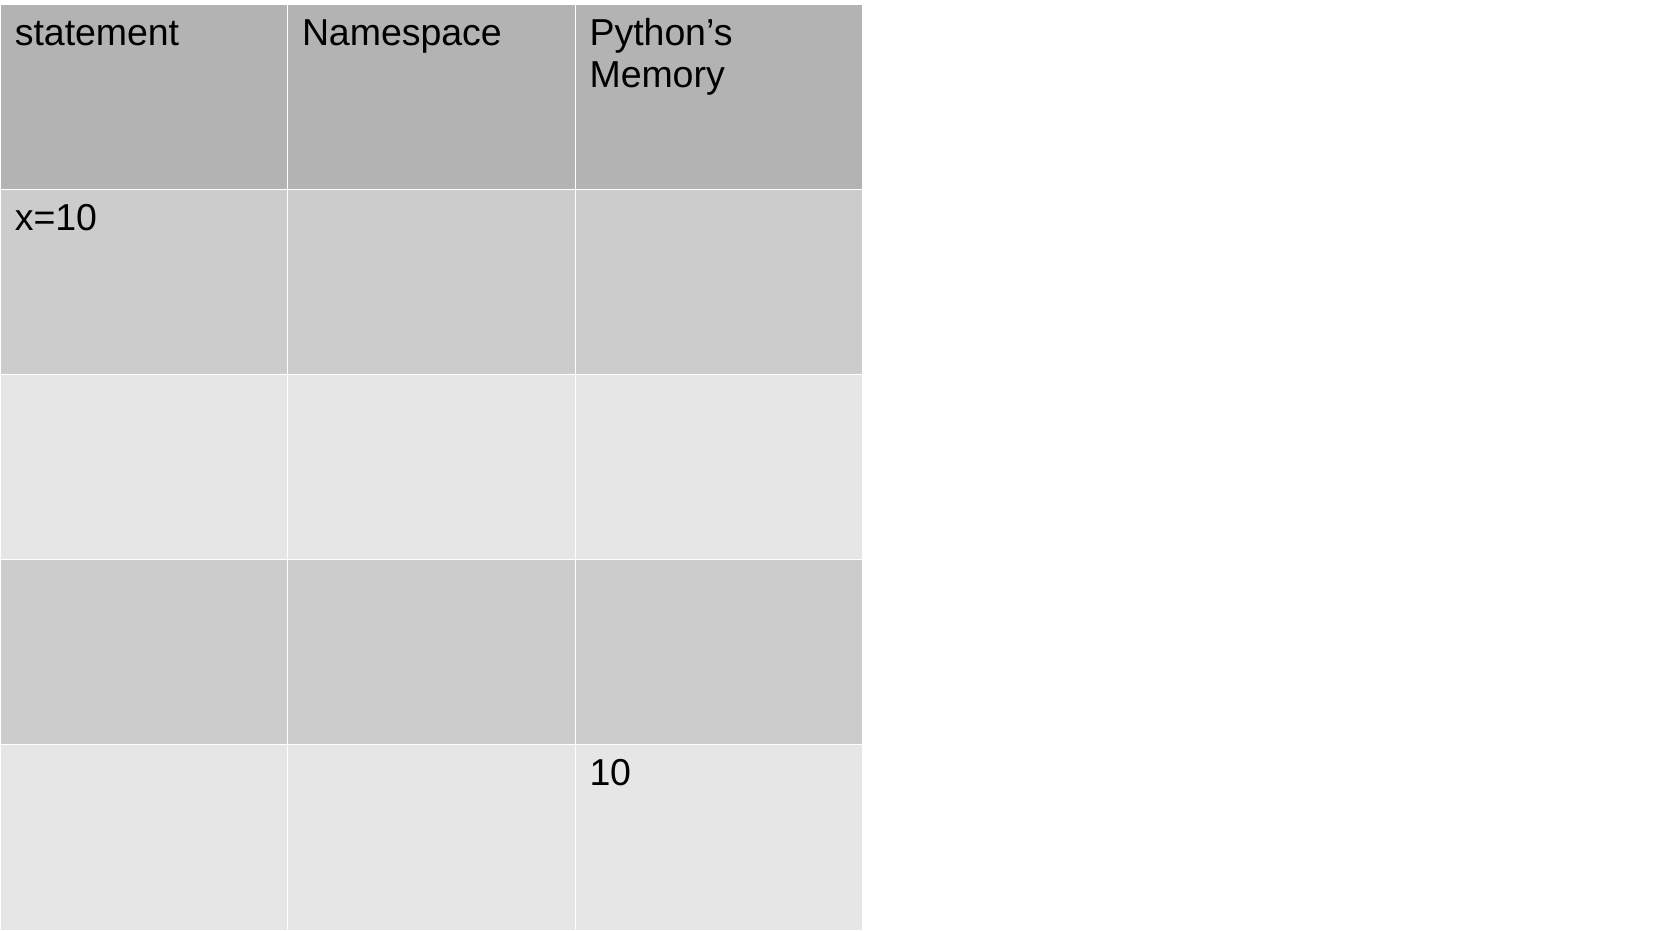

| statement | Namespace | Python’s Memory |
| --- | --- | --- |
| x=10 | | |
| | | |
| | | |
| | | 10 |